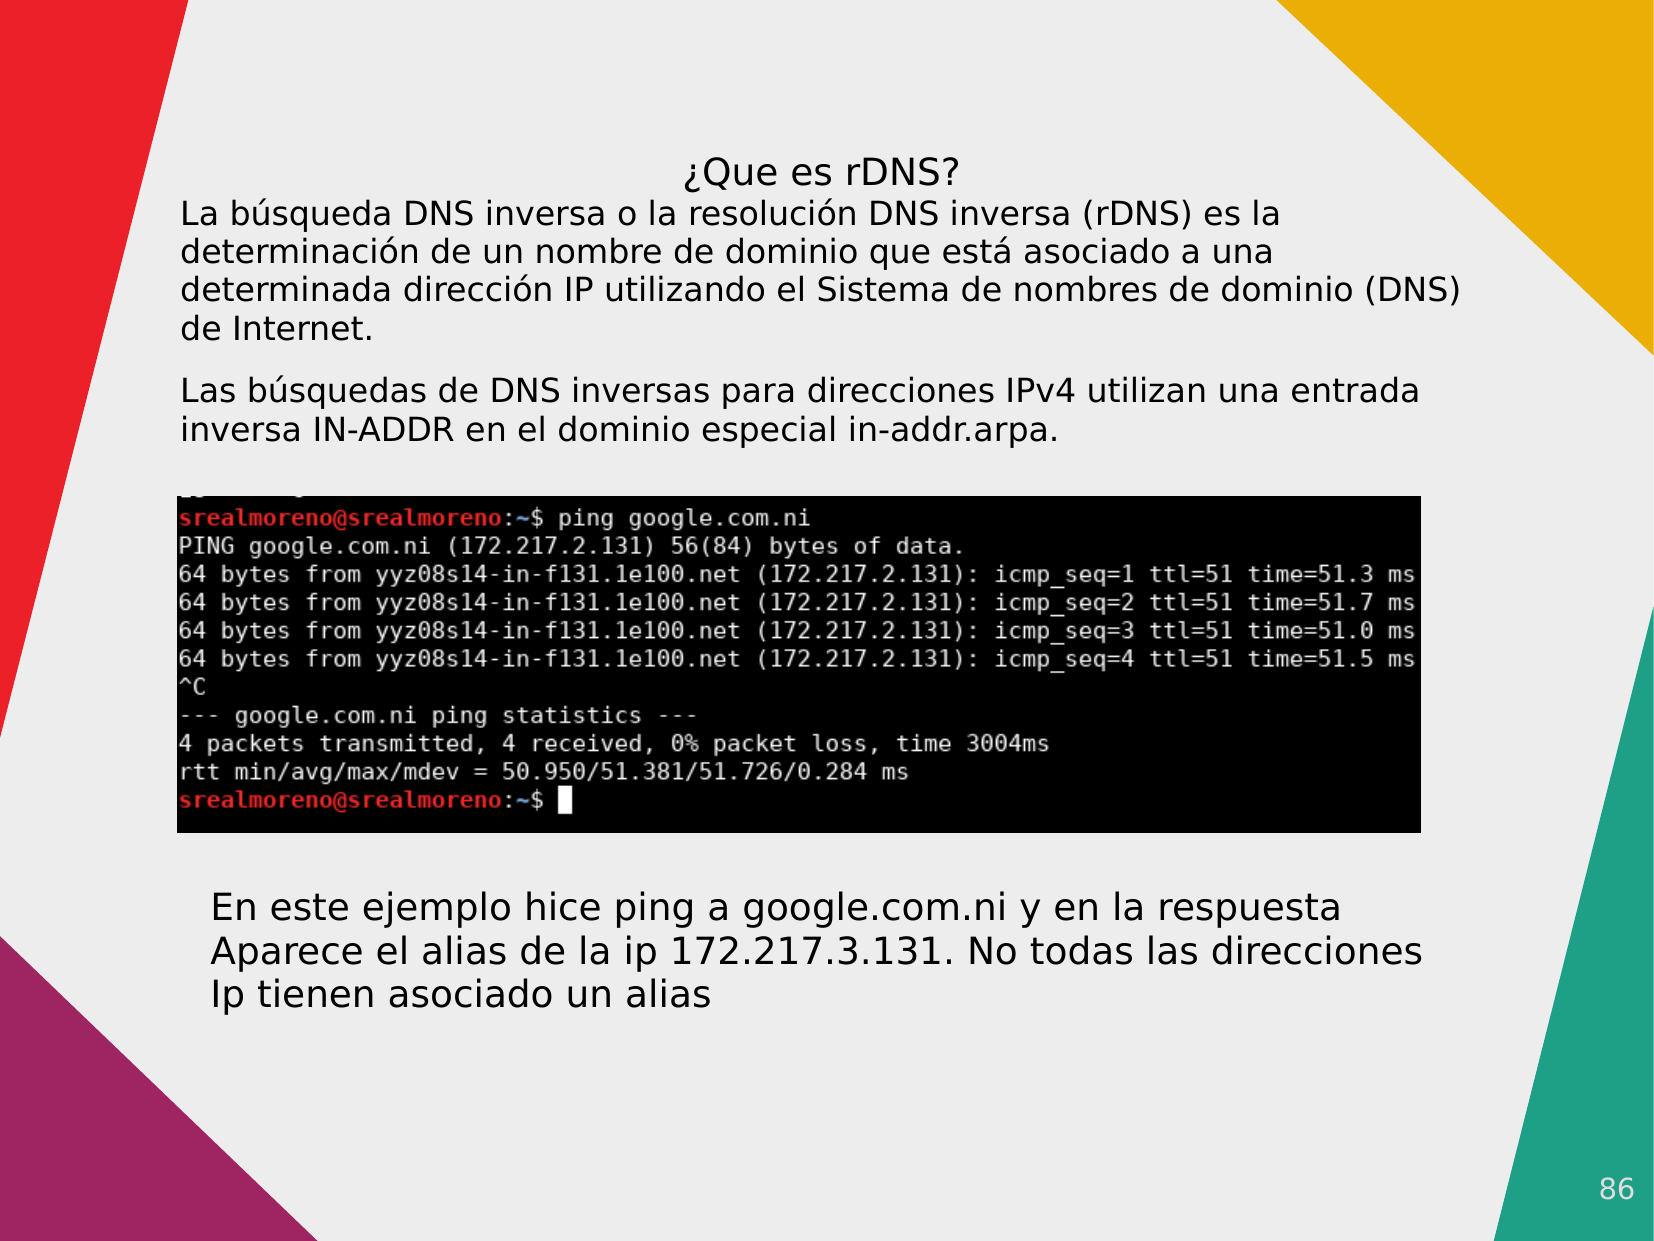

¿Que es rDNS?
La búsqueda DNS inversa o la resolución DNS inversa (rDNS) es la determinación de un nombre de dominio que está asociado a una determinada dirección IP utilizando el Sistema de nombres de dominio (DNS) de Internet.
Las búsquedas de DNS inversas para direcciones IPv4 utilizan una entrada inversa IN-ADDR en el dominio especial in-addr.arpa.
En este ejemplo hice ping a google.com.ni y en la respuesta
Aparece el alias de la ip 172.217.3.131. No todas las direcciones
Ip tienen asociado un alias
86